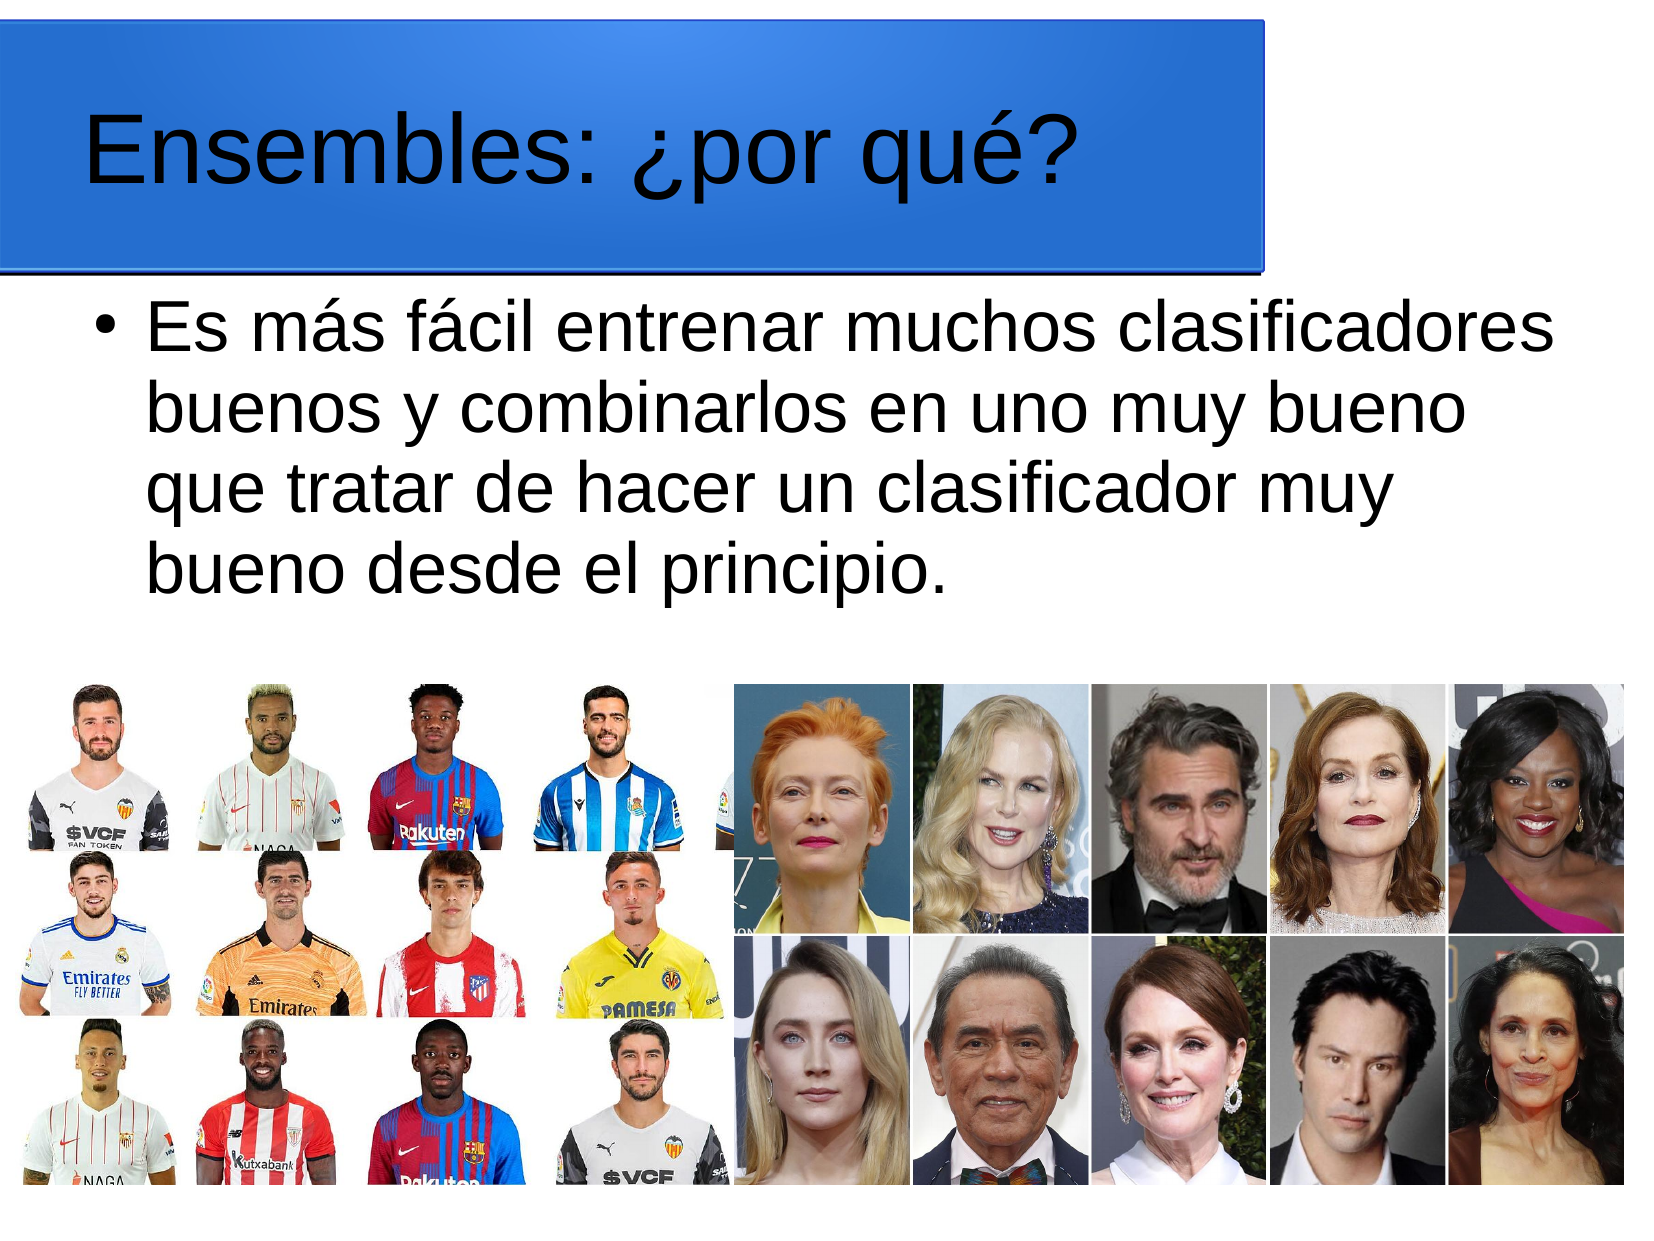

# Ensembles: ¿por qué?
Es más fácil entrenar muchos clasificadores buenos y combinarlos en uno muy bueno que tratar de hacer un clasificador muy bueno desde el principio.